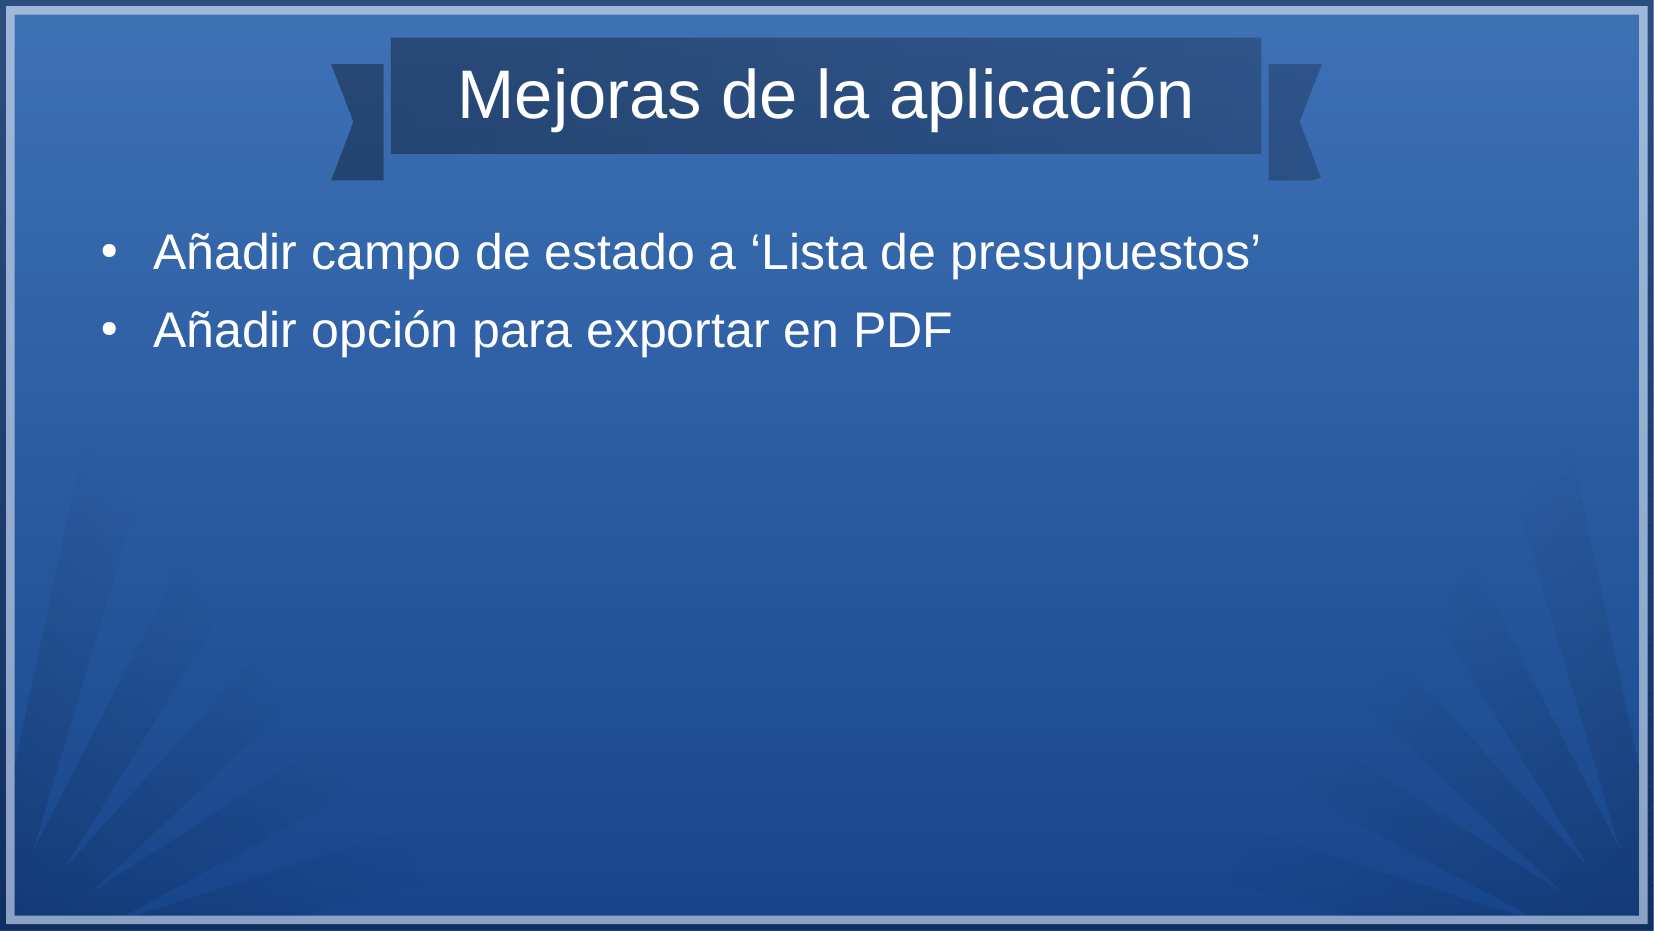

# Mejoras de la aplicación
Añadir campo de estado a ‘Lista de presupuestos’
Añadir opción para exportar en PDF